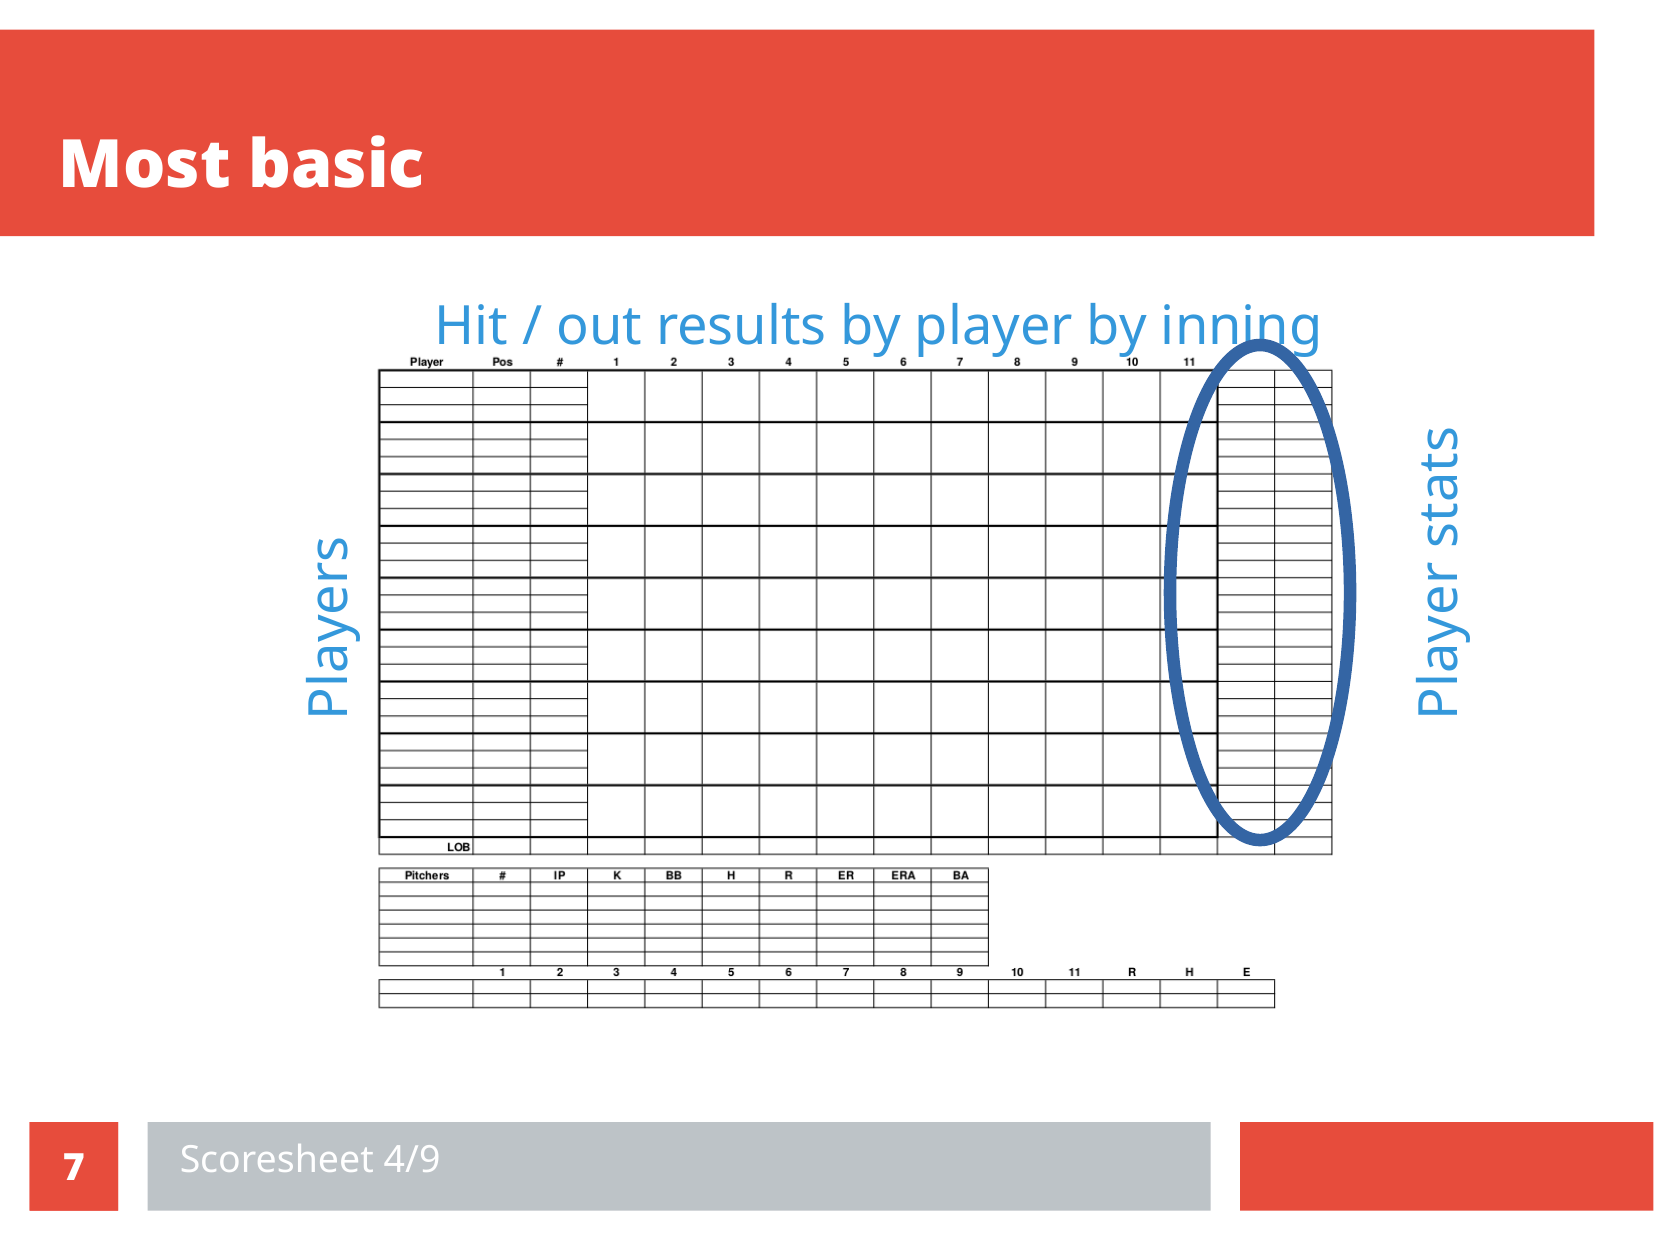

# Most basic
Hit / out results by player by inning
Players
Player stats
7
Scoresheet 4/9